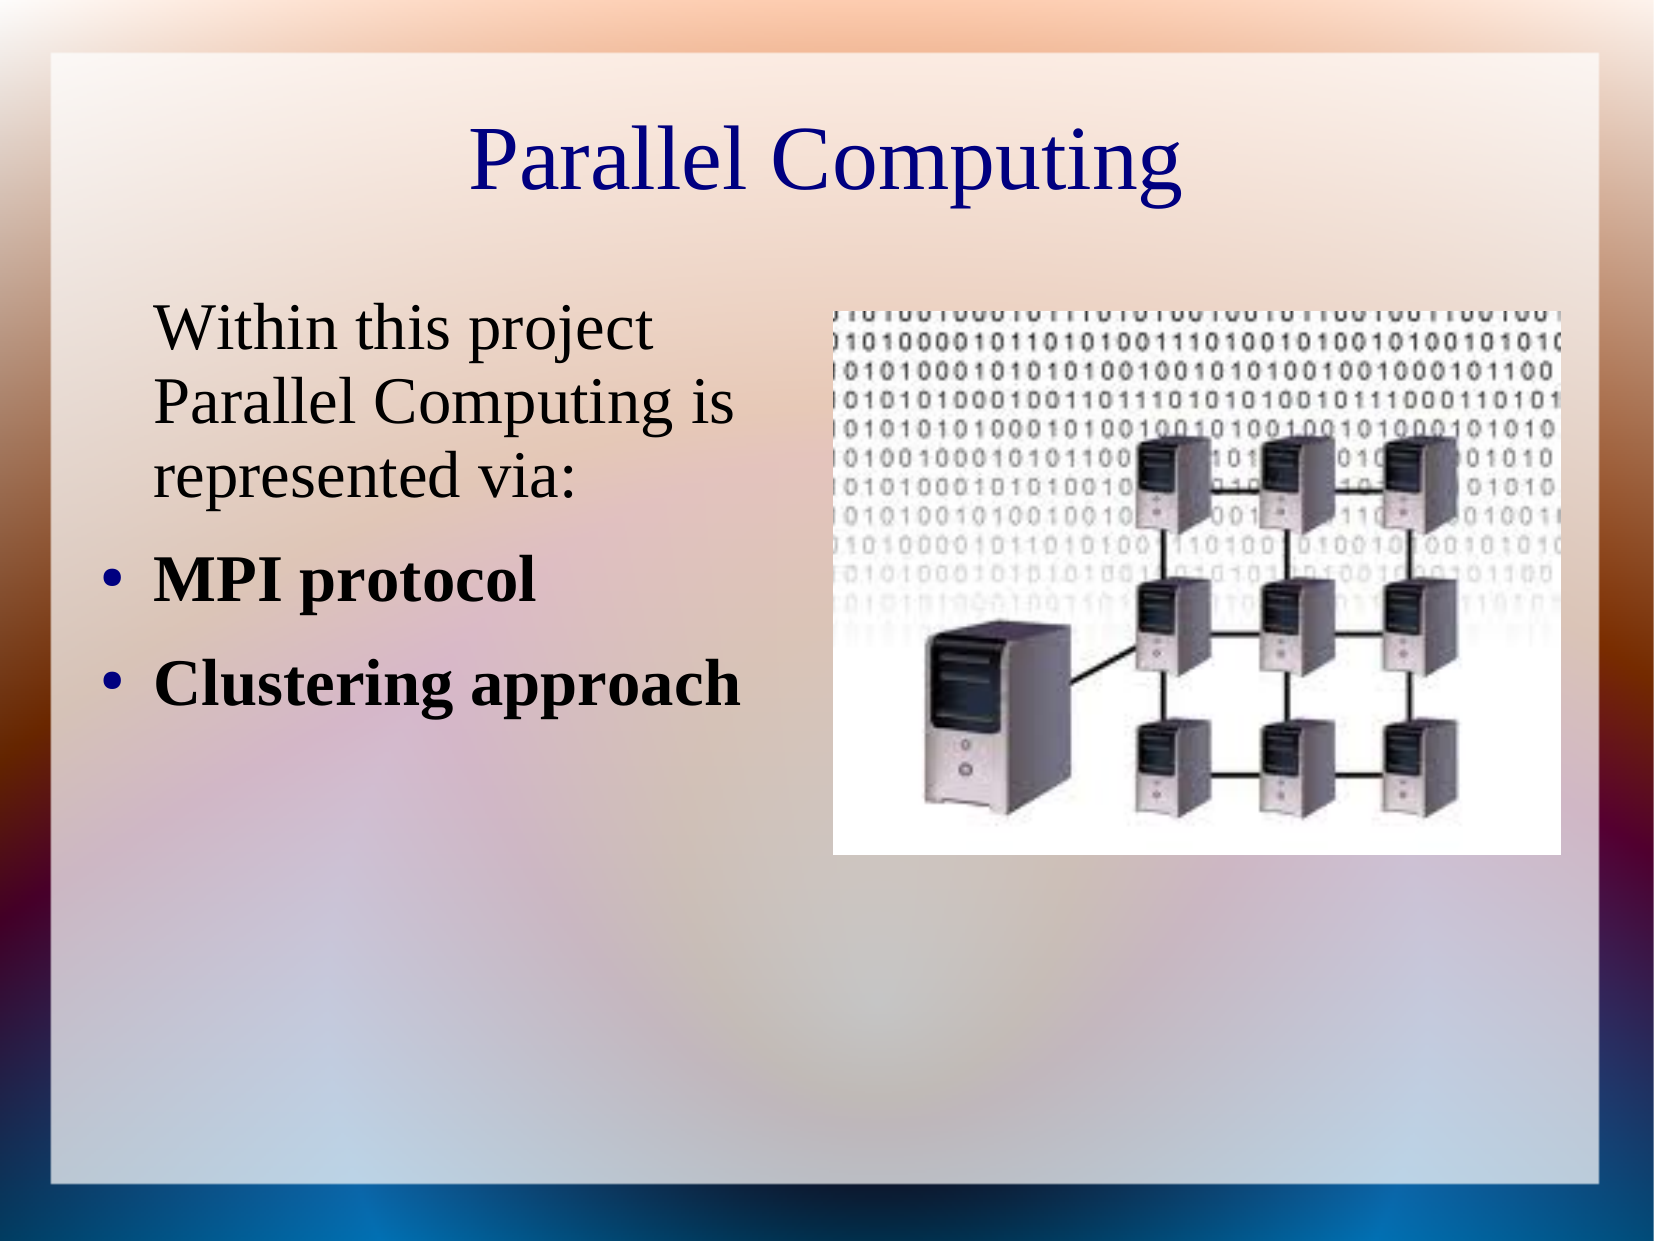

# Parallel Computing
Within this project Parallel Computing is represented via:
MPI protocol
Clustering approach